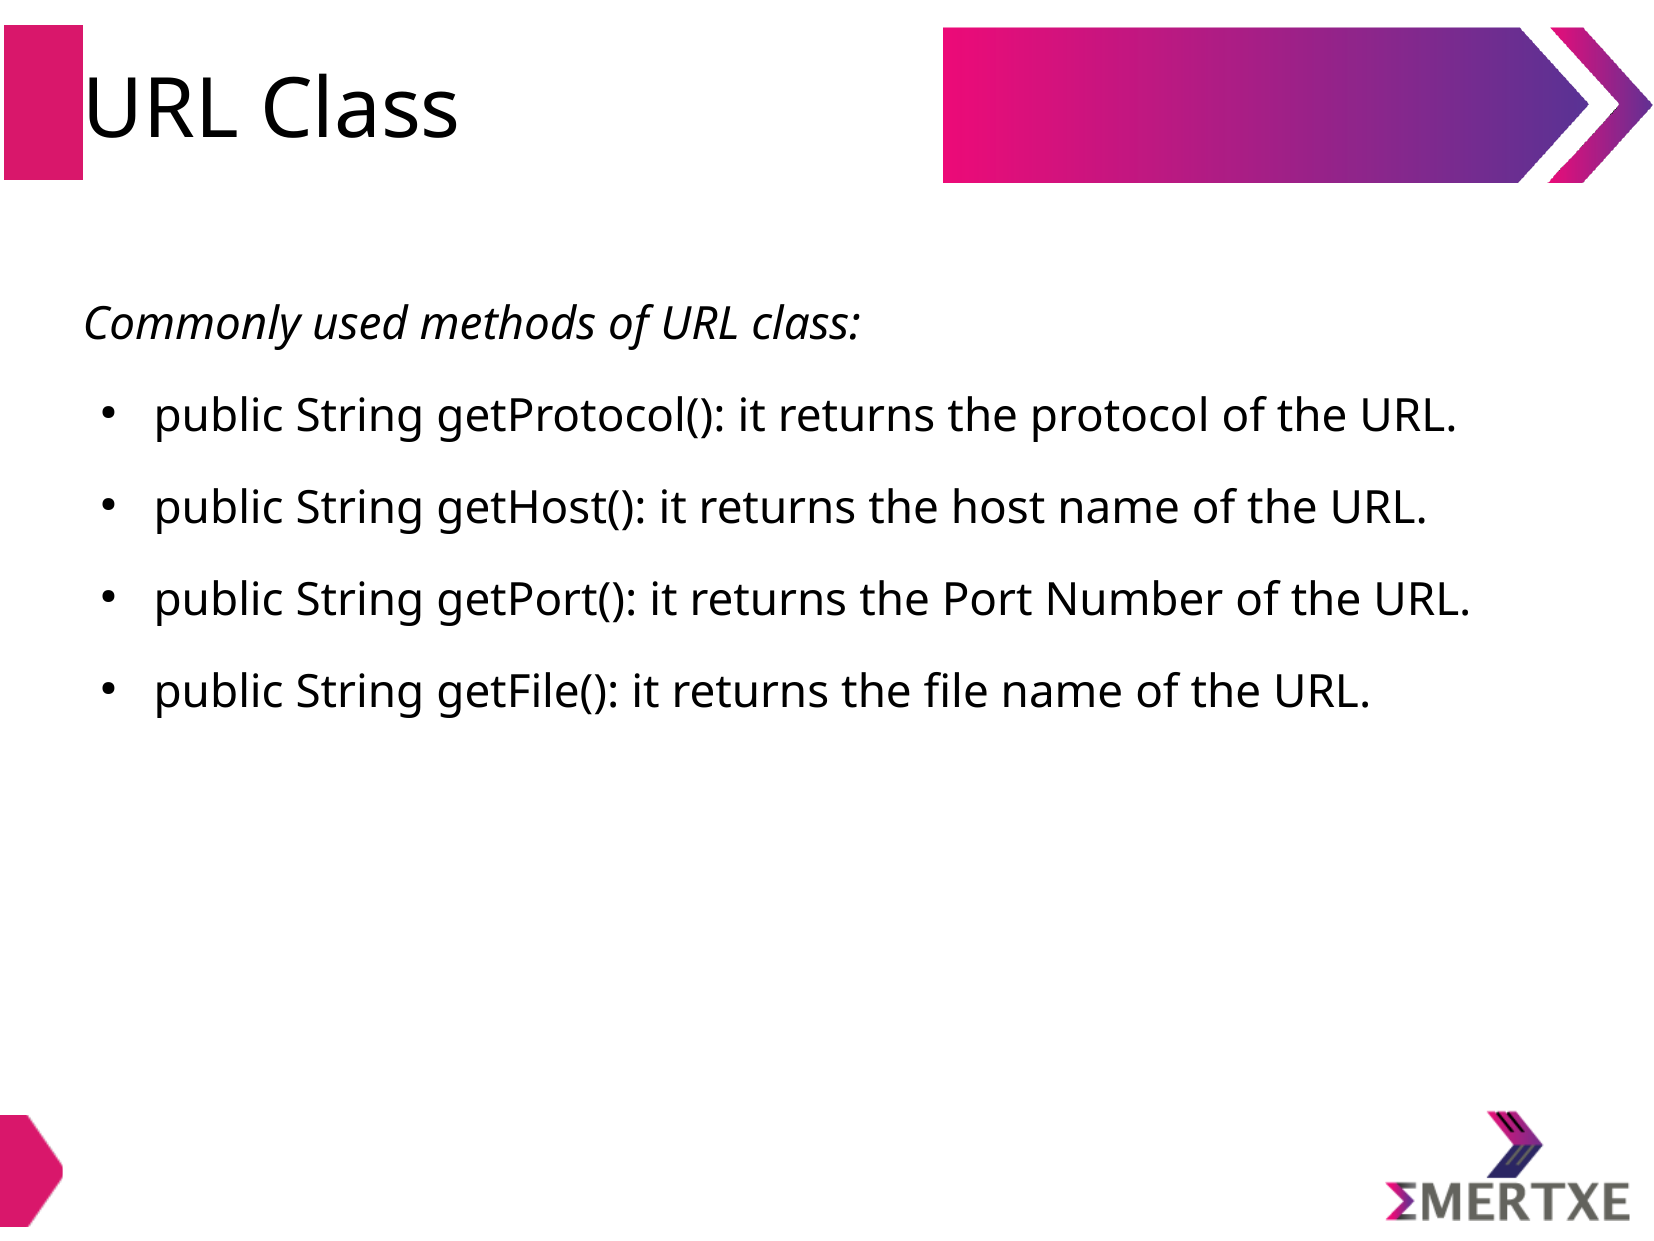

# URL Class
Commonly used methods of URL class:
public String getProtocol(): it returns the protocol of the URL.
public String getHost(): it returns the host name of the URL.
public String getPort(): it returns the Port Number of the URL.
public String getFile(): it returns the file name of the URL.